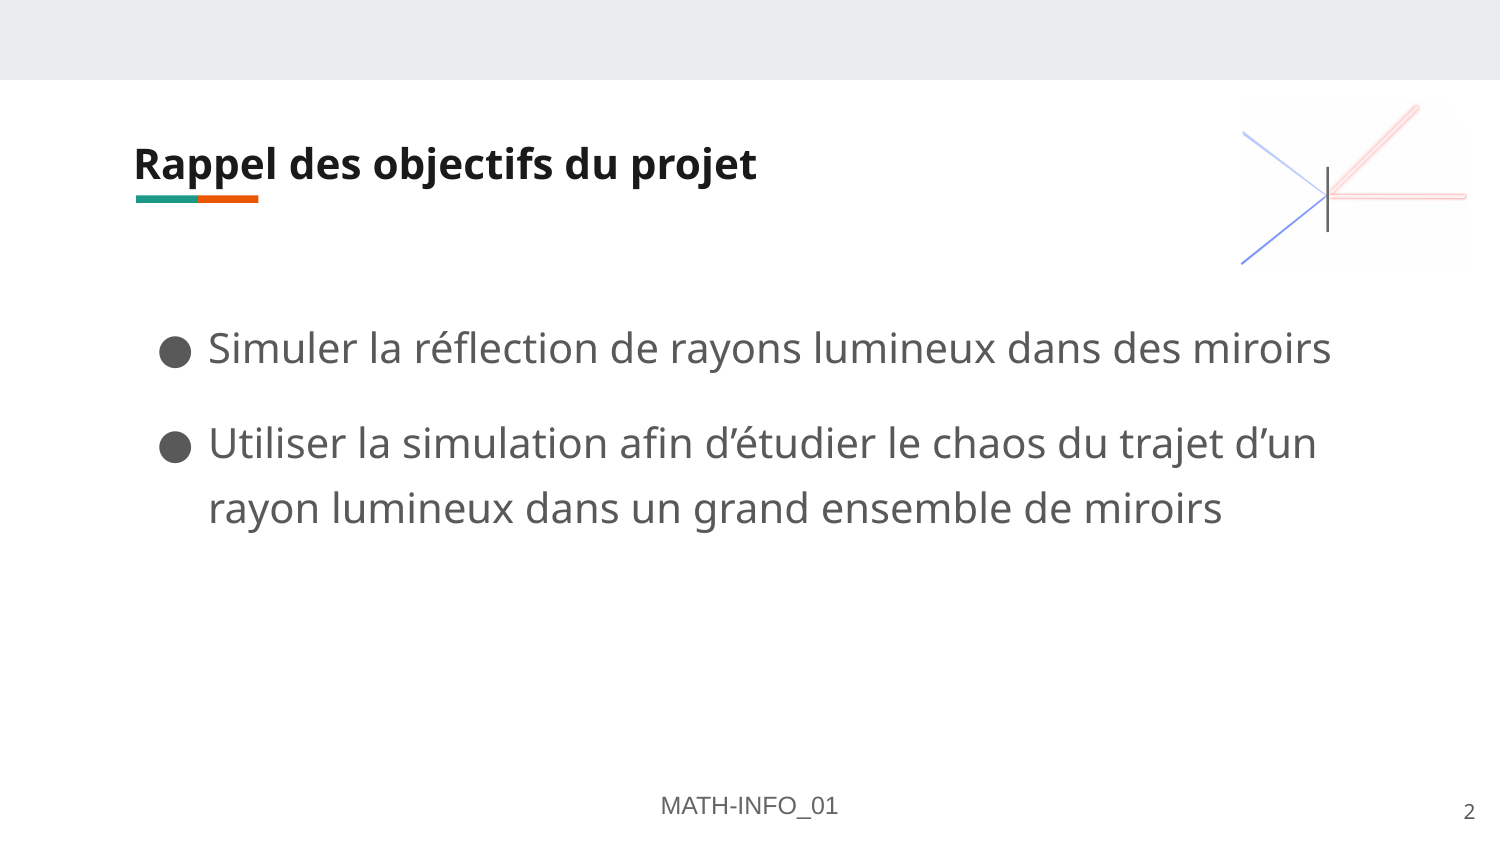

# Rappel des objectifs du projet
Simuler la réflection de rayons lumineux dans des miroirs
Utiliser la simulation afin d’étudier le chaos du trajet d’un rayon lumineux dans un grand ensemble de miroirs
2
MATH-INFO_01